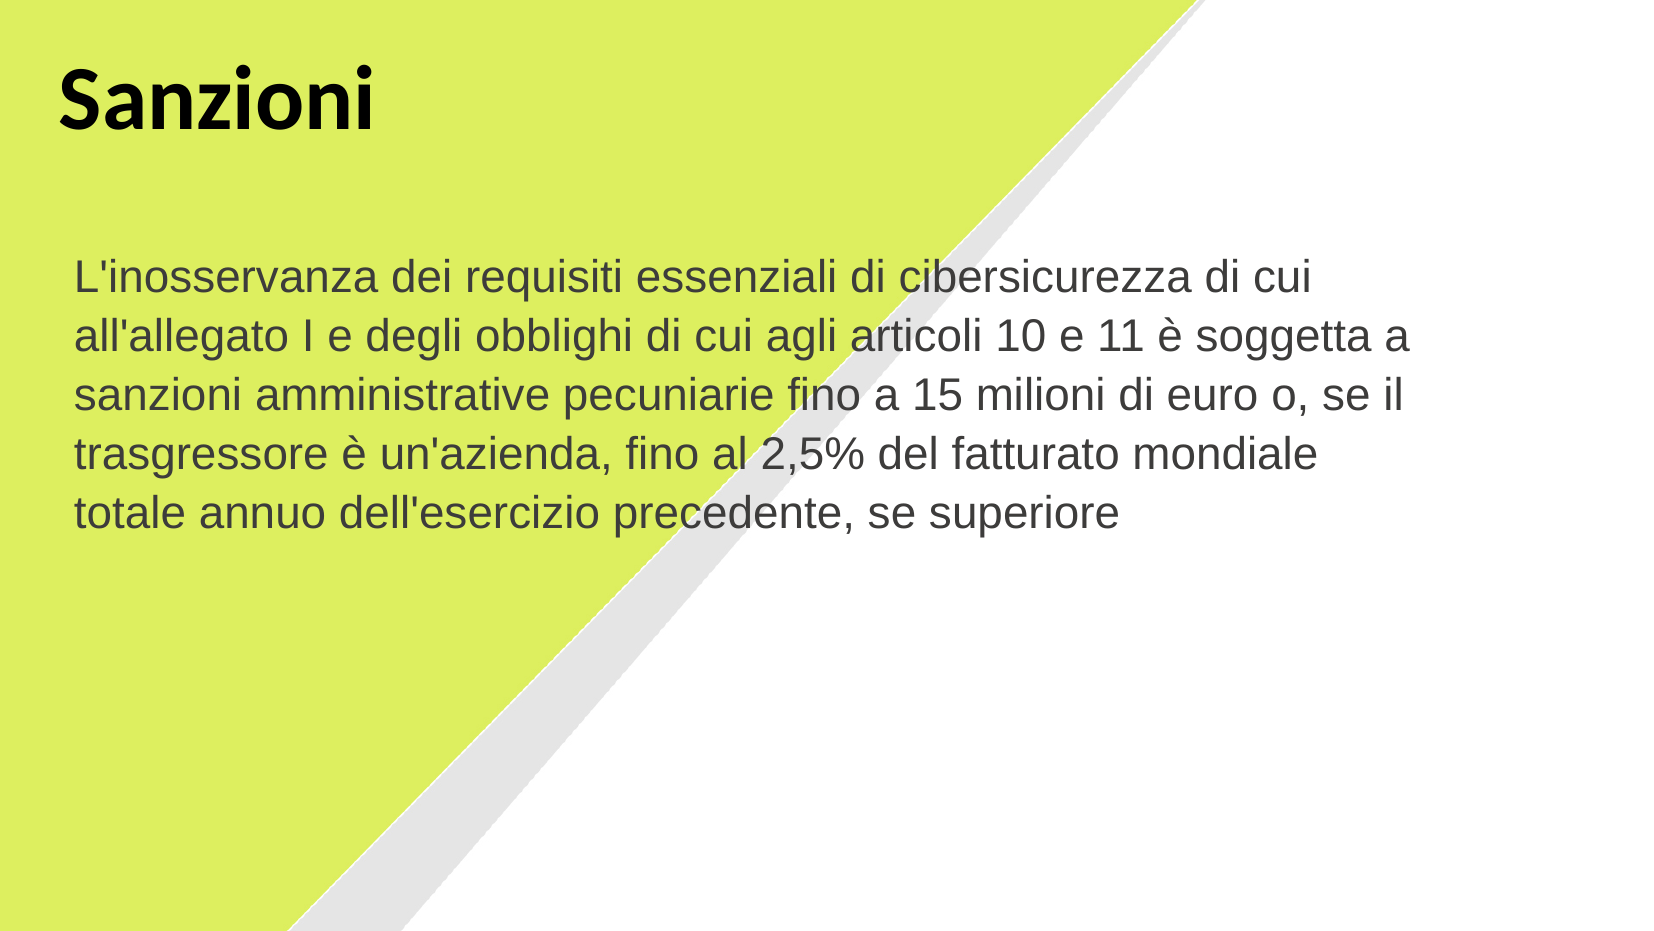

Sanzioni
# L'inosservanza dei requisiti essenziali di cibersicurezza di cui all'allegato I e degli obblighi di cui agli articoli 10 e 11 è soggetta a sanzioni amministrative pecuniarie fino a 15 milioni di euro o, se il trasgressore è un'azienda, fino al 2,5% del fatturato mondiale totale annuo dell'esercizio precedente, se superiore